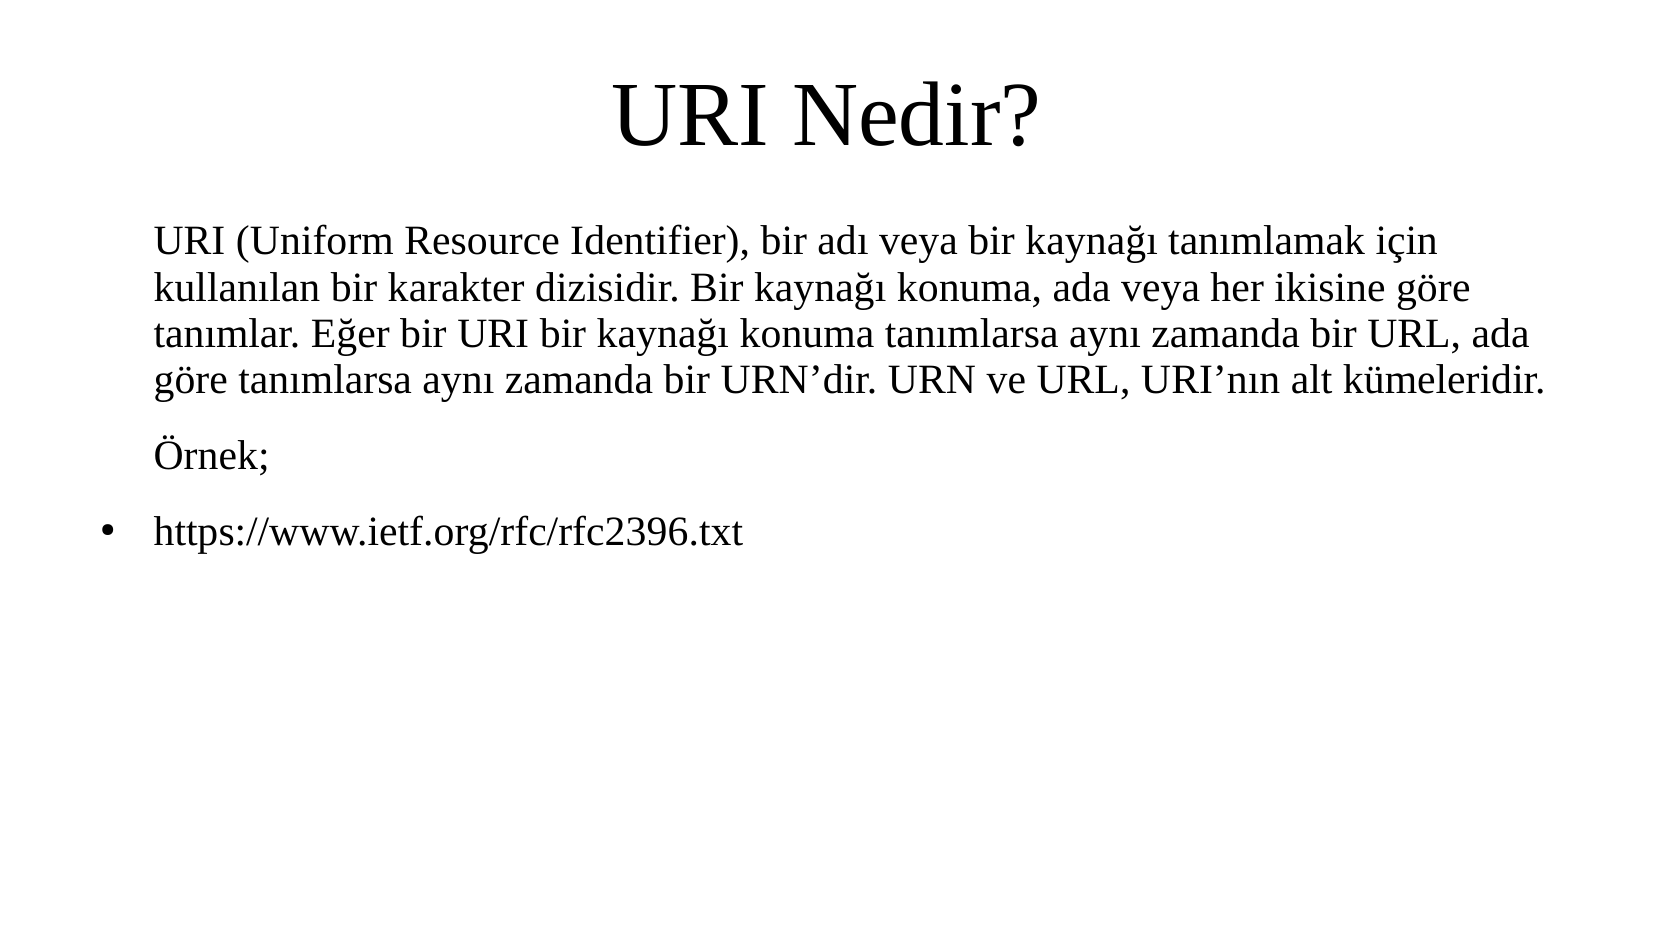

# URI Nedir?
URI (Uniform Resource Identifier), bir adı veya bir kaynağı tanımlamak için kullanılan bir karakter dizisidir. Bir kaynağı konuma, ada veya her ikisine göre tanımlar. Eğer bir URI bir kaynağı konuma tanımlarsa aynı zamanda bir URL, ada göre tanımlarsa aynı zamanda bir URN’dir. URN ve URL, URI’nın alt kümeleridir.
Örnek;
https://www.ietf.org/rfc/rfc2396.txt